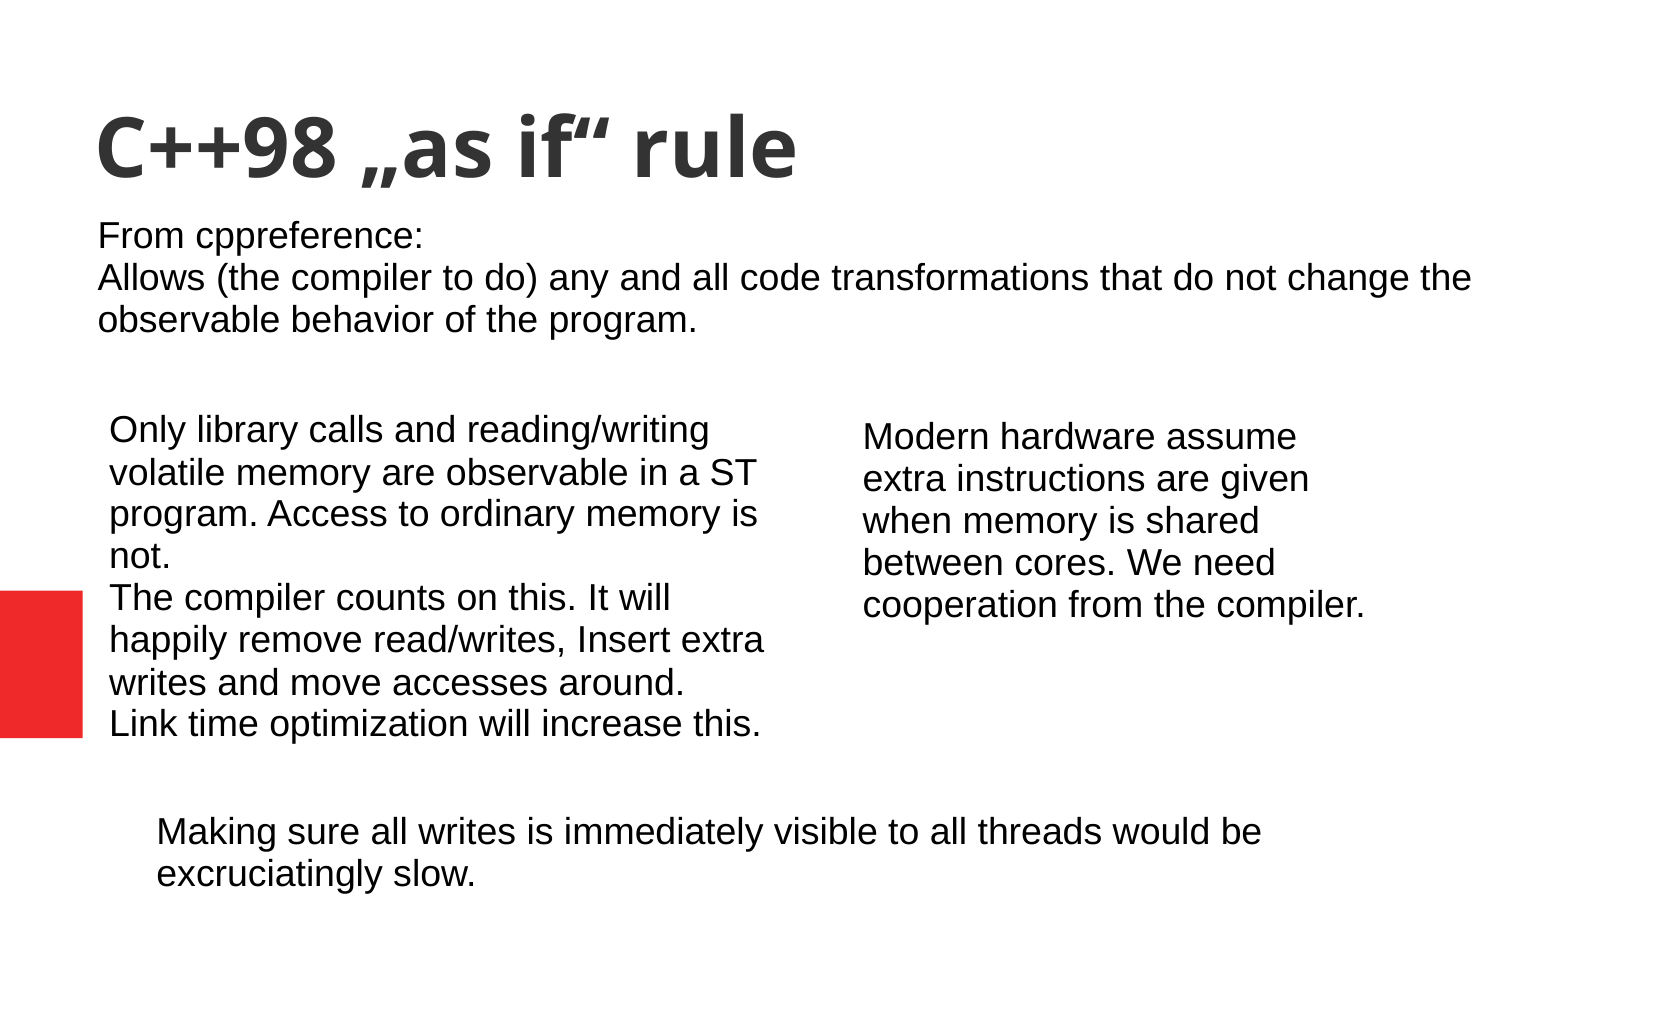

# C++98 „as if“ rule
From cppreference:
Allows (the compiler to do) any and all code transformations that do not change the observable behavior of the program.
Only library calls and reading/writing volatile memory are observable in a ST program. Access to ordinary memory is not.
The compiler counts on this. It will happily remove read/writes, Insert extra writes and move accesses around.
Link time optimization will increase this.
Modern hardware assume extra instructions are given when memory is shared between cores. We need cooperation from the compiler.
Making sure all writes is immediately visible to all threads would be excruciatingly slow.